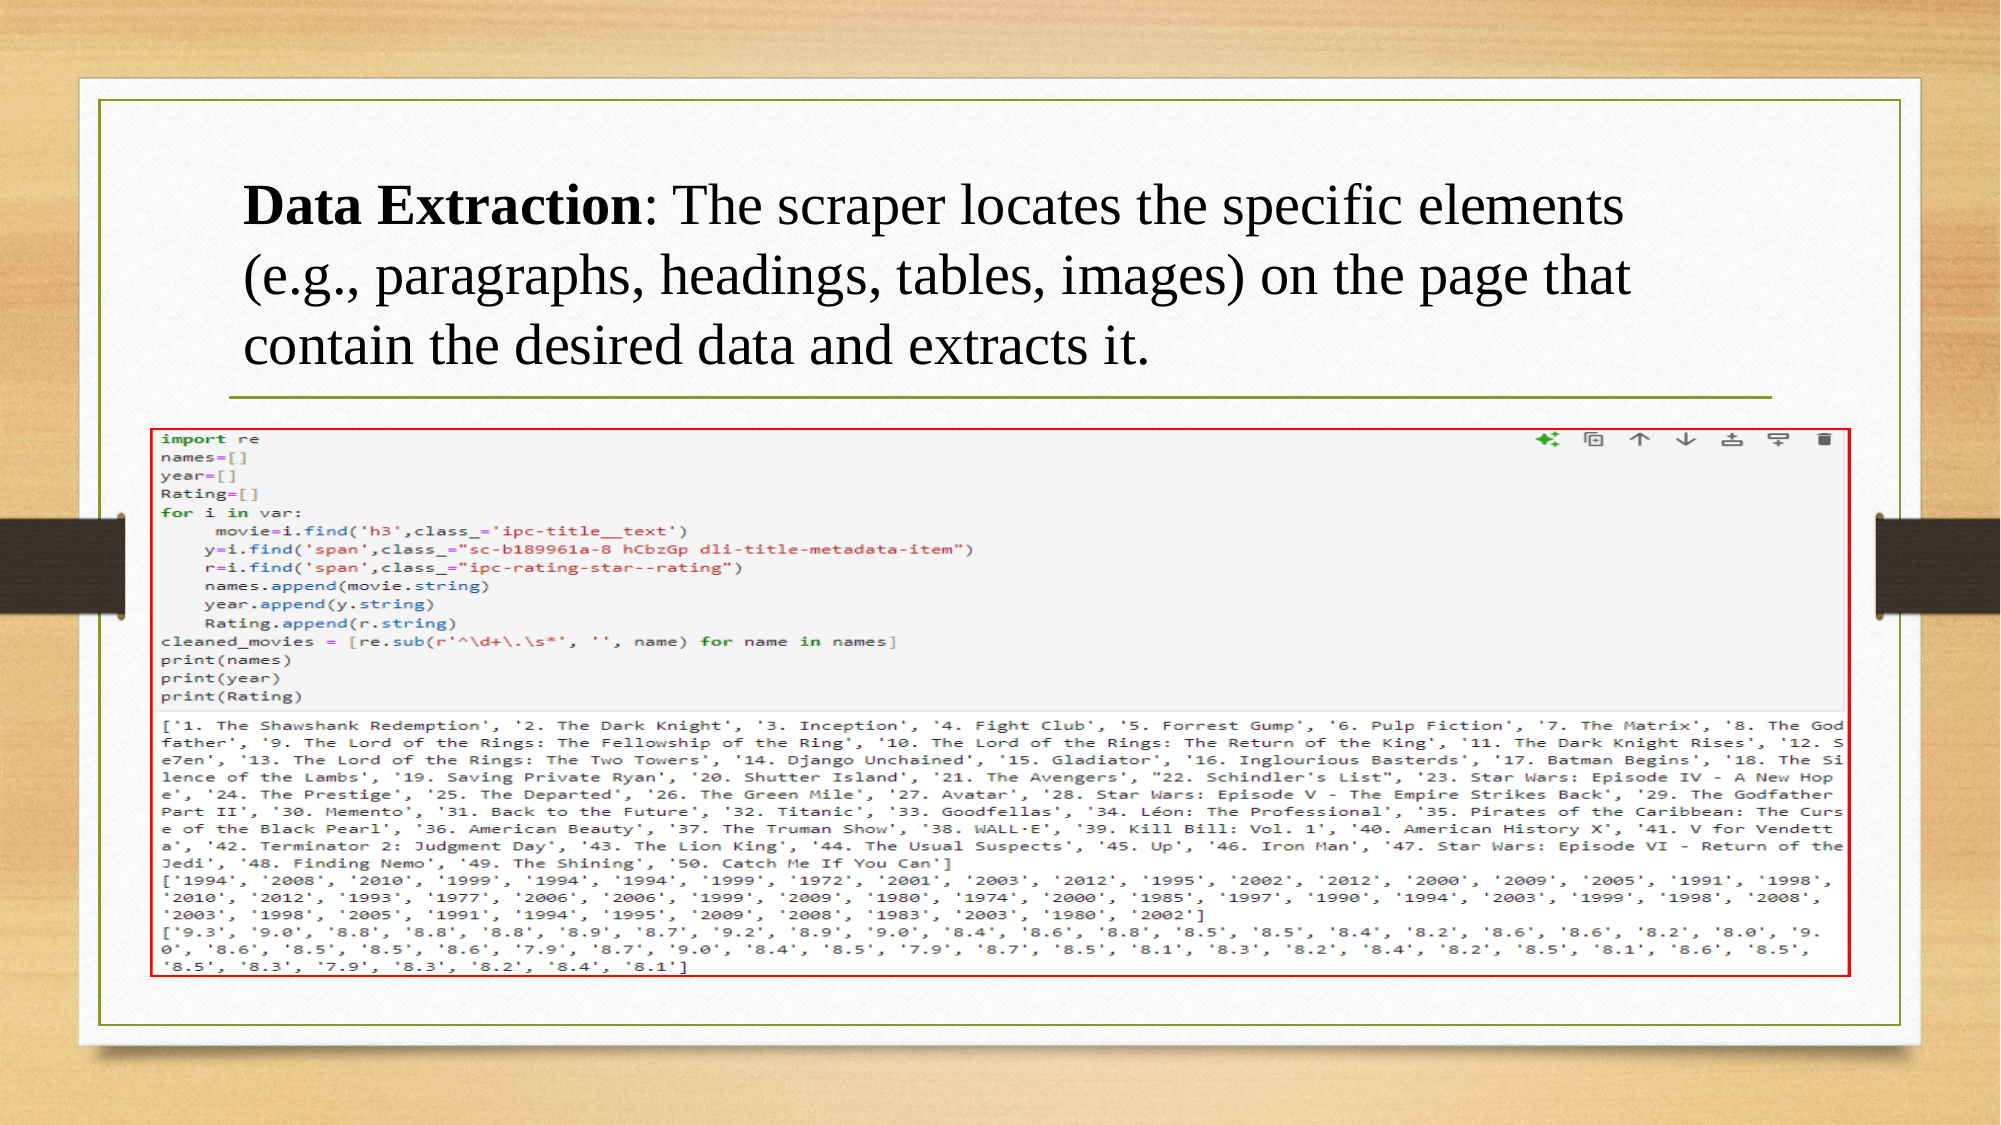

Data Extraction: The scraper locates the specific elements (e.g., paragraphs, headings, tables, images) on the page that contain the desired data and extracts it.